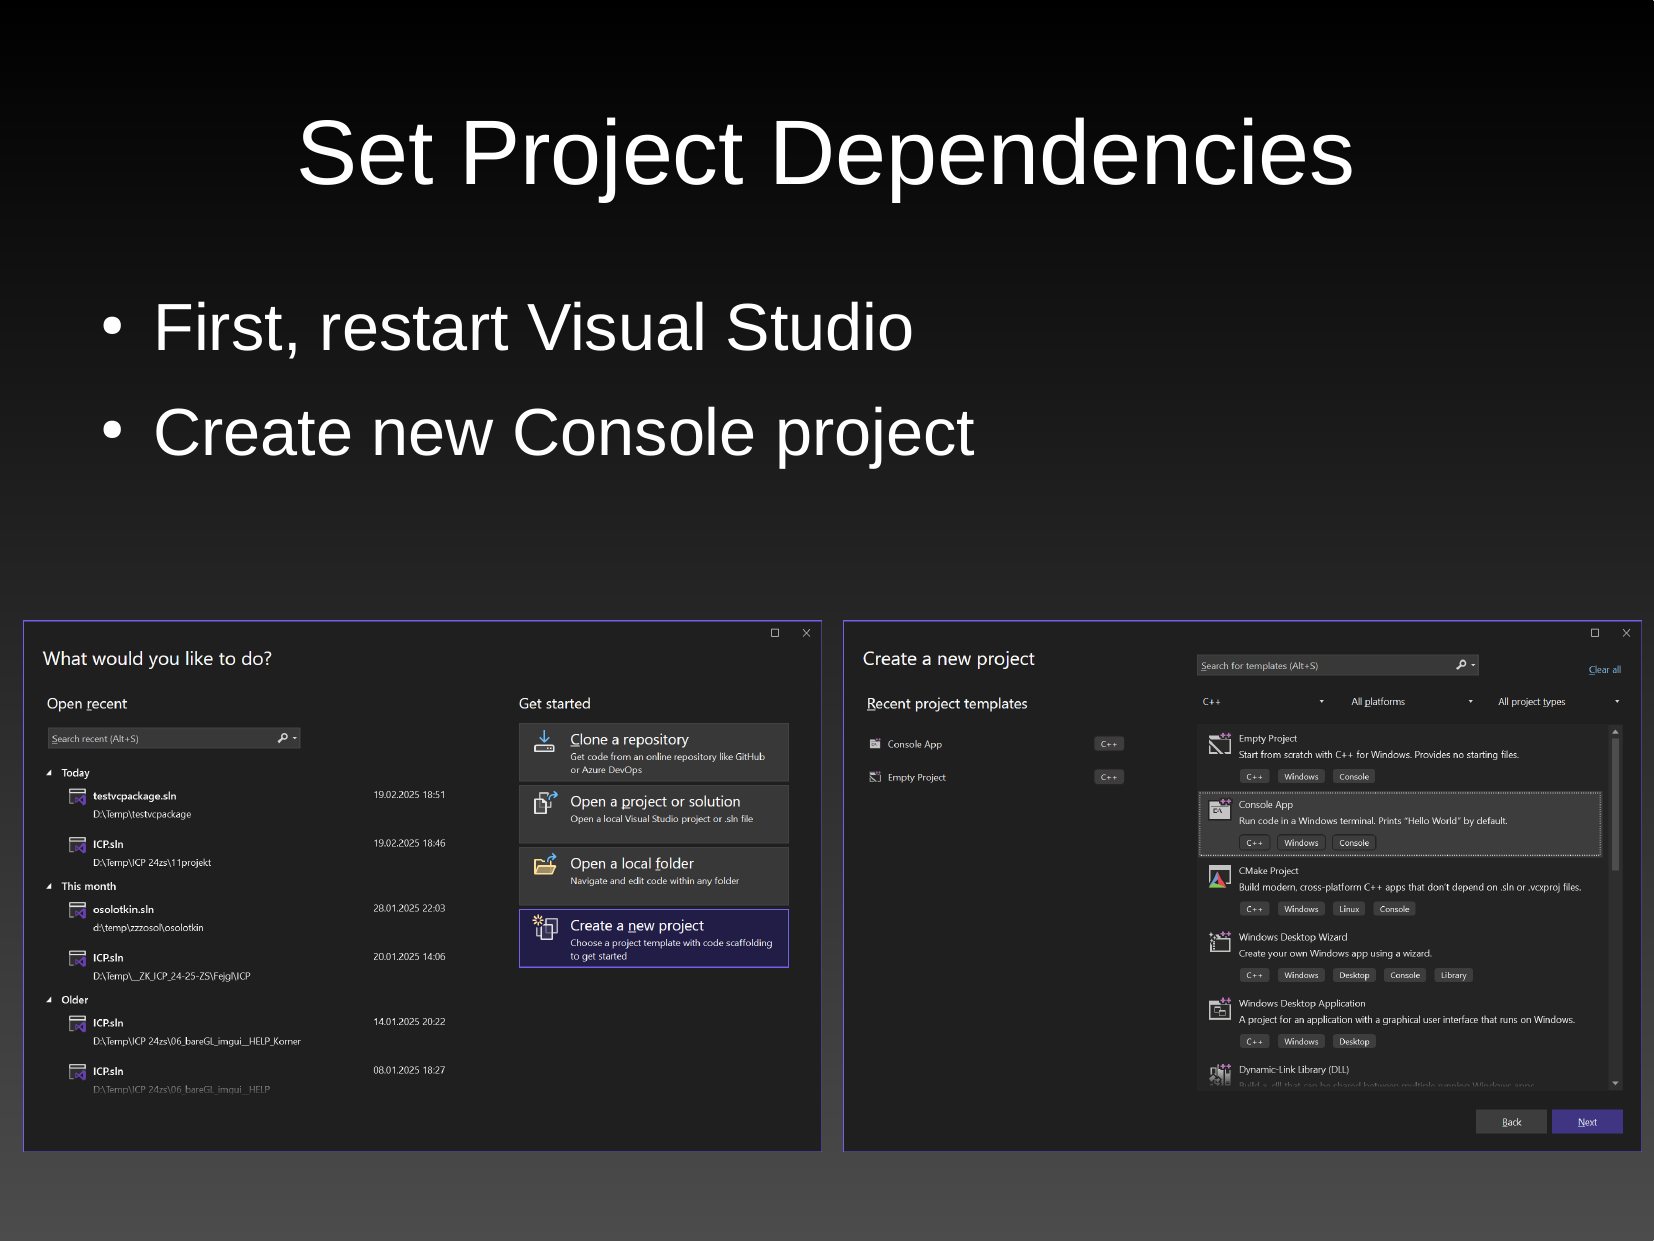

# Set Project Dependencies
First, restart Visual Studio
Create new Console project